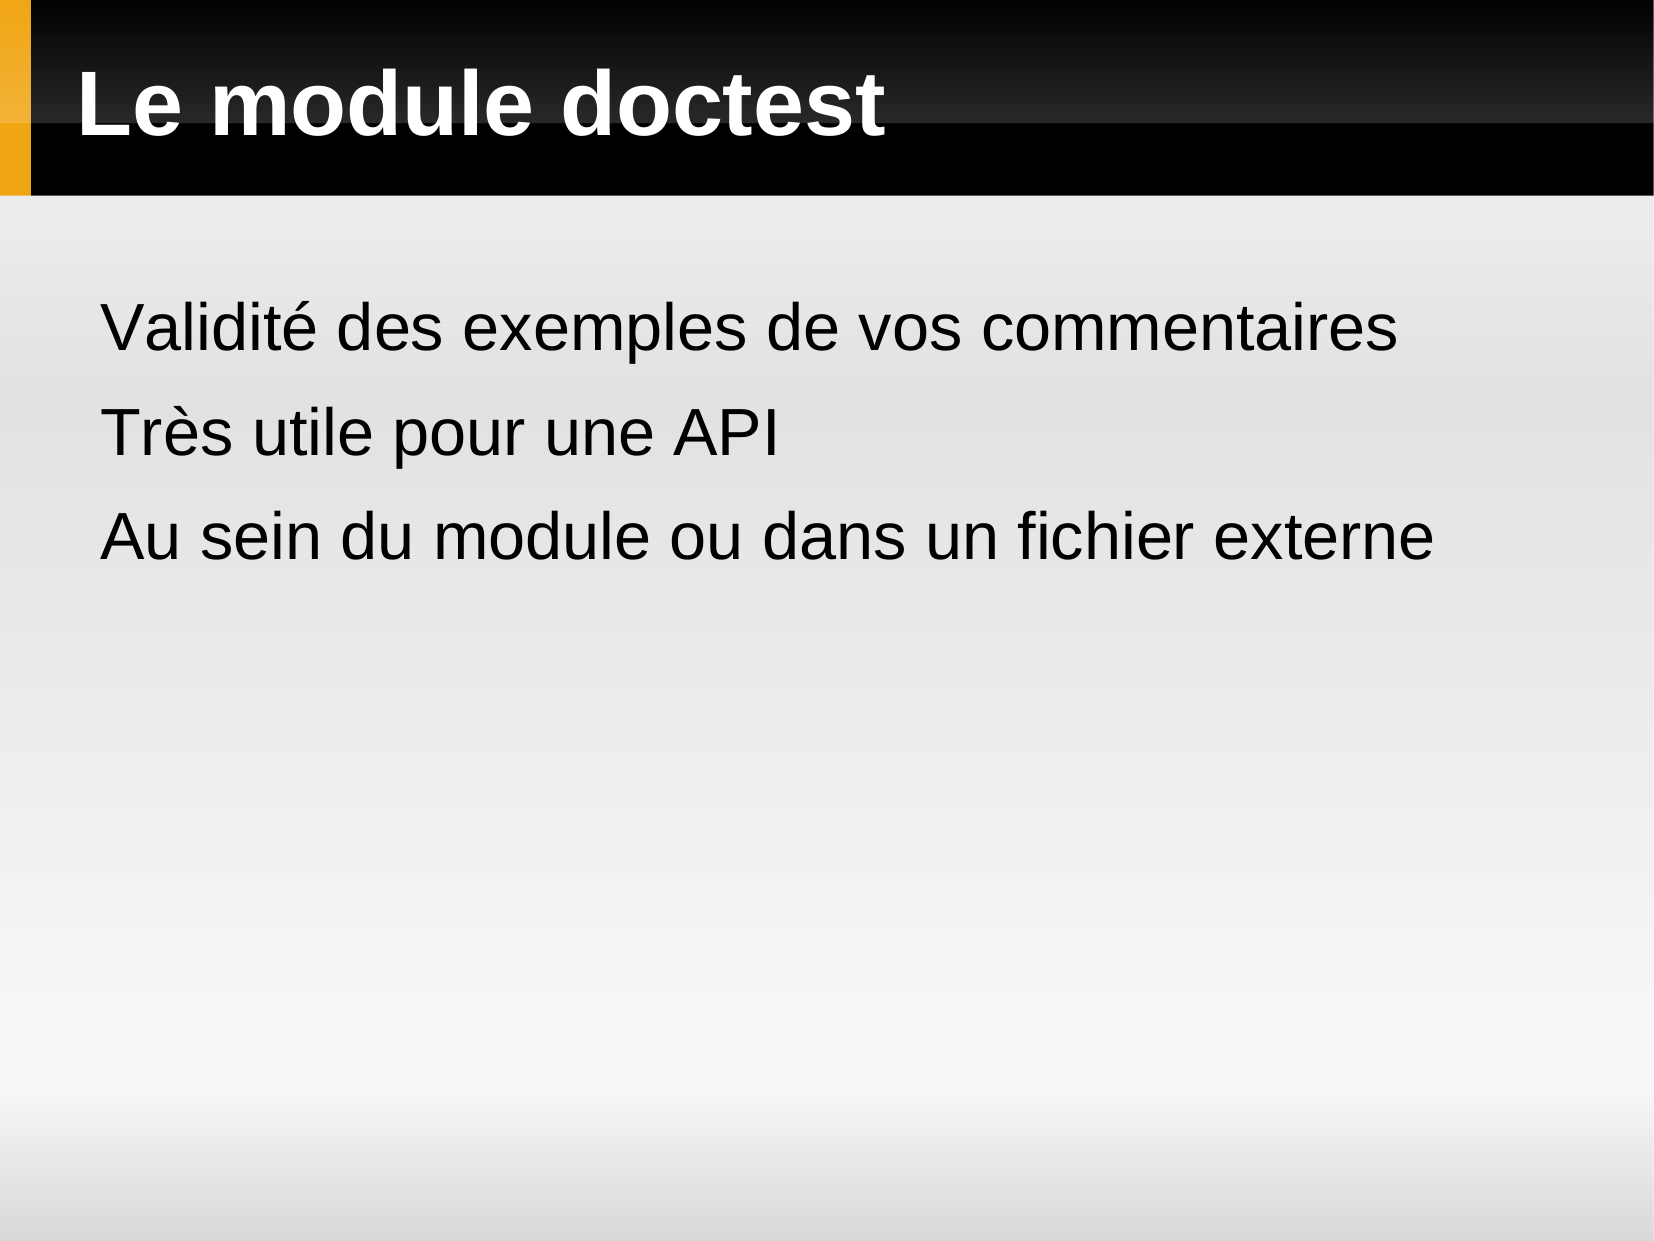

# Le module doctest
Validité des exemples de vos commentaires
Très utile pour une API
Au sein du module ou dans un fichier externe